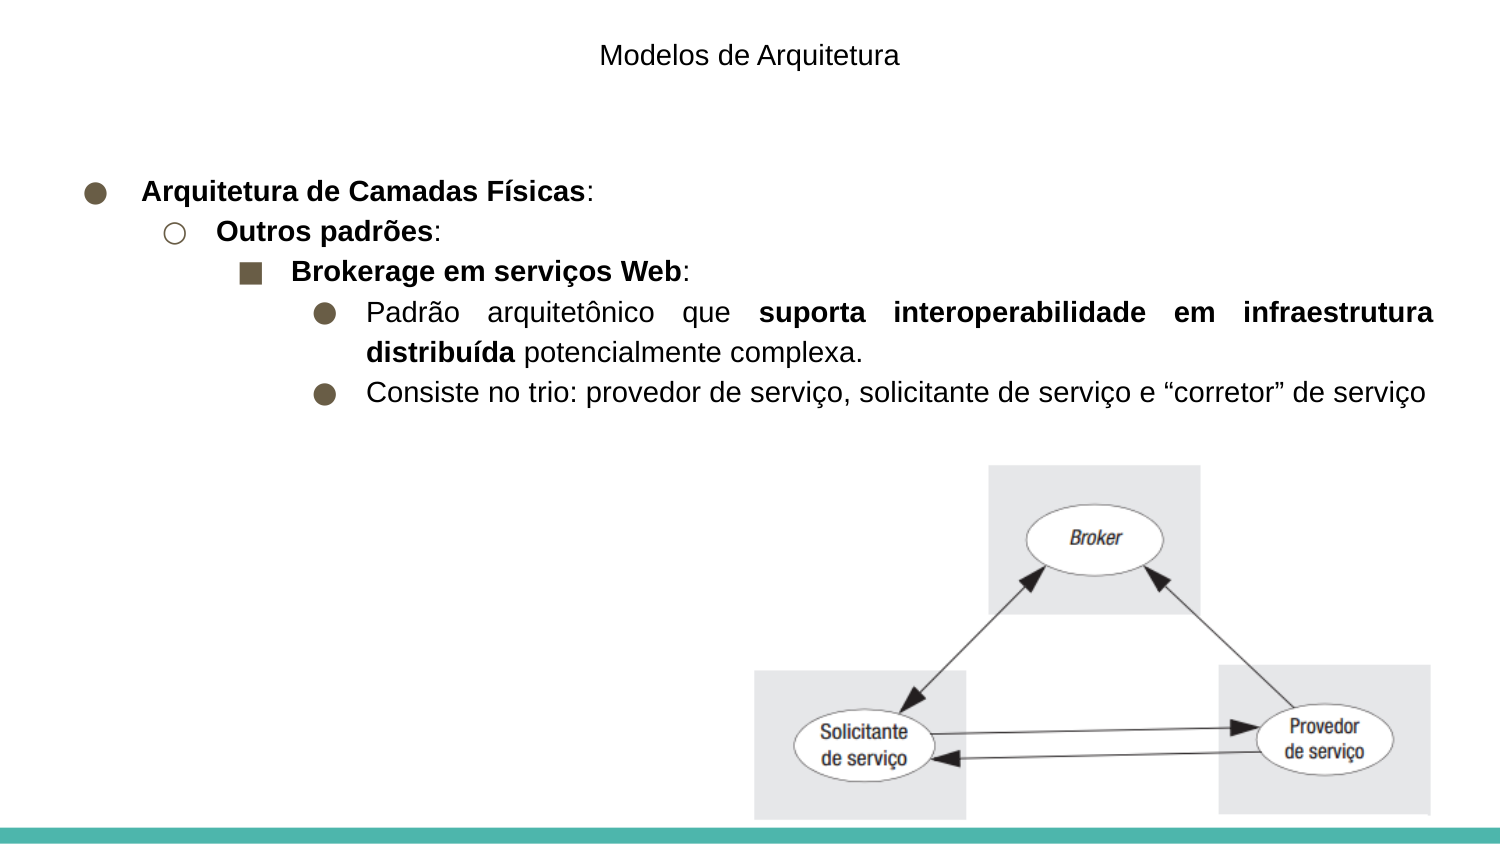

# Modelos de Arquitetura
Arquitetura de Camadas Físicas:
Outros padrões:
Brokerage em serviços Web:
Padrão arquitetônico que suporta interoperabilidade em infraestrutura distribuída potencialmente complexa.
Consiste no trio: provedor de serviço, solicitante de serviço e “corretor” de serviço